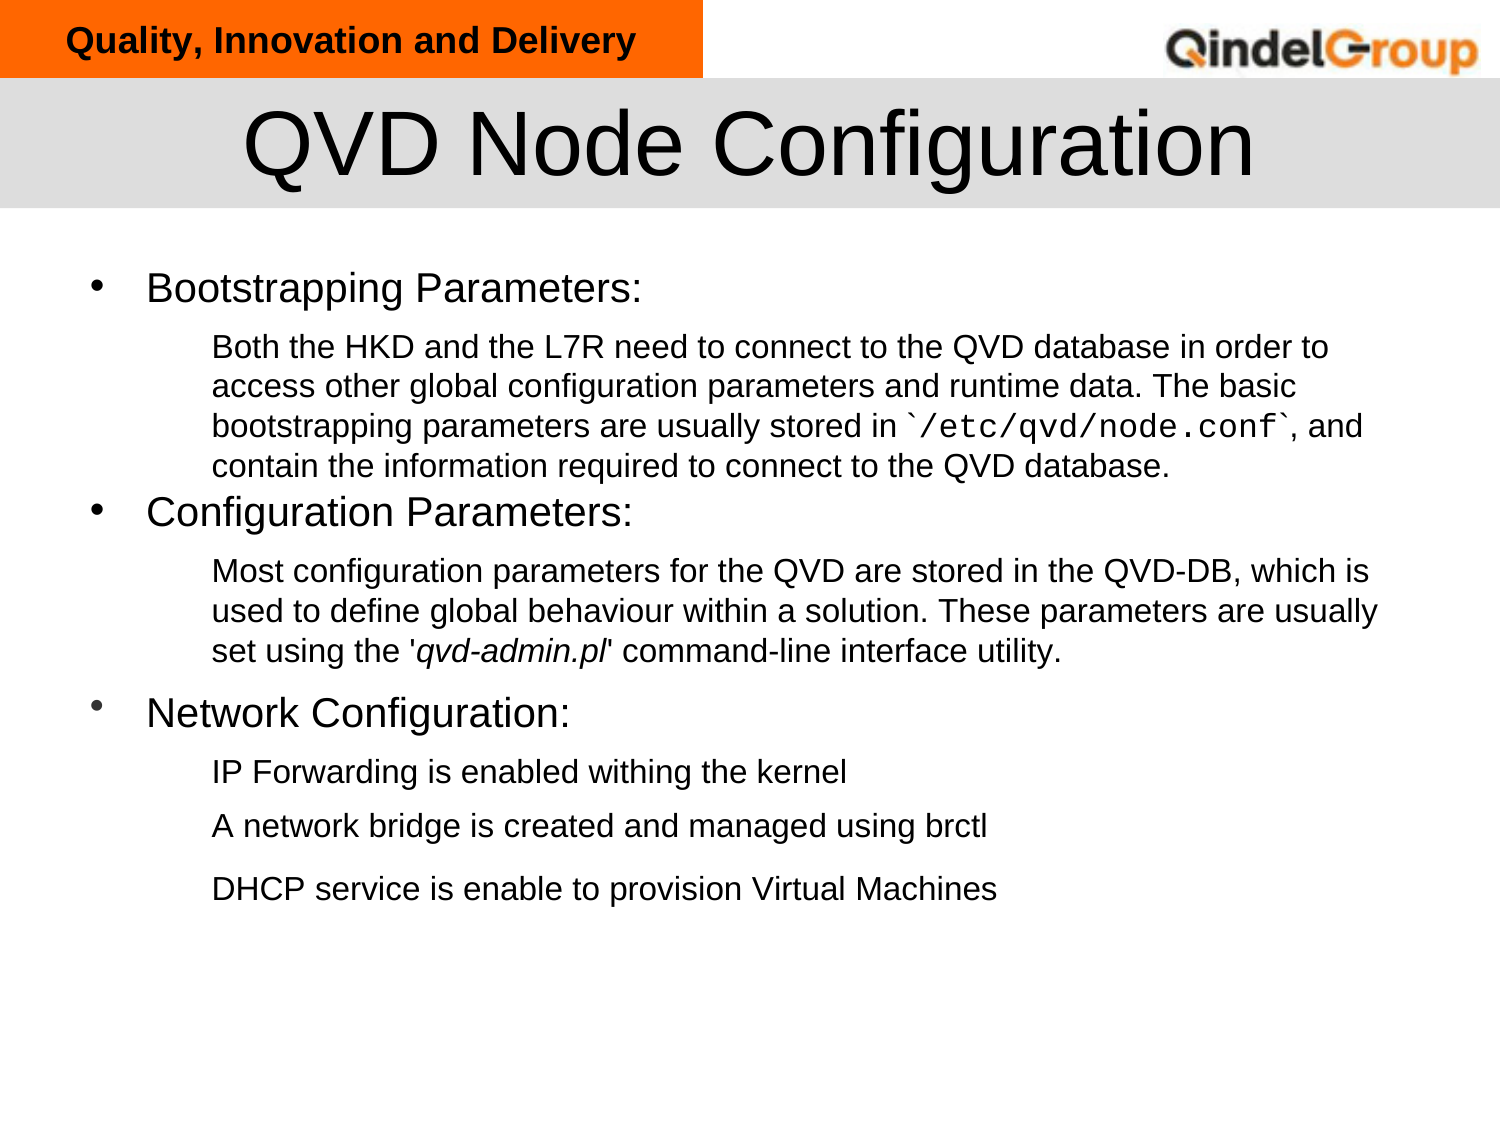

# QVD Node Configuration
Bootstrapping Parameters:
Both the HKD and the L7R need to connect to the QVD database in order to access other global configuration parameters and runtime data. The basic bootstrapping parameters are usually stored in `/etc/qvd/node.conf`, and contain the information required to connect to the QVD database.
Configuration Parameters:
Most configuration parameters for the QVD are stored in the QVD-DB, which is used to define global behaviour within a solution. These parameters are usually set using the 'qvd-admin.pl' command-line interface utility.
Network Configuration:
IP Forwarding is enabled withing the kernel
A network bridge is created and managed using brctl
DHCP service is enable to provision Virtual Machines